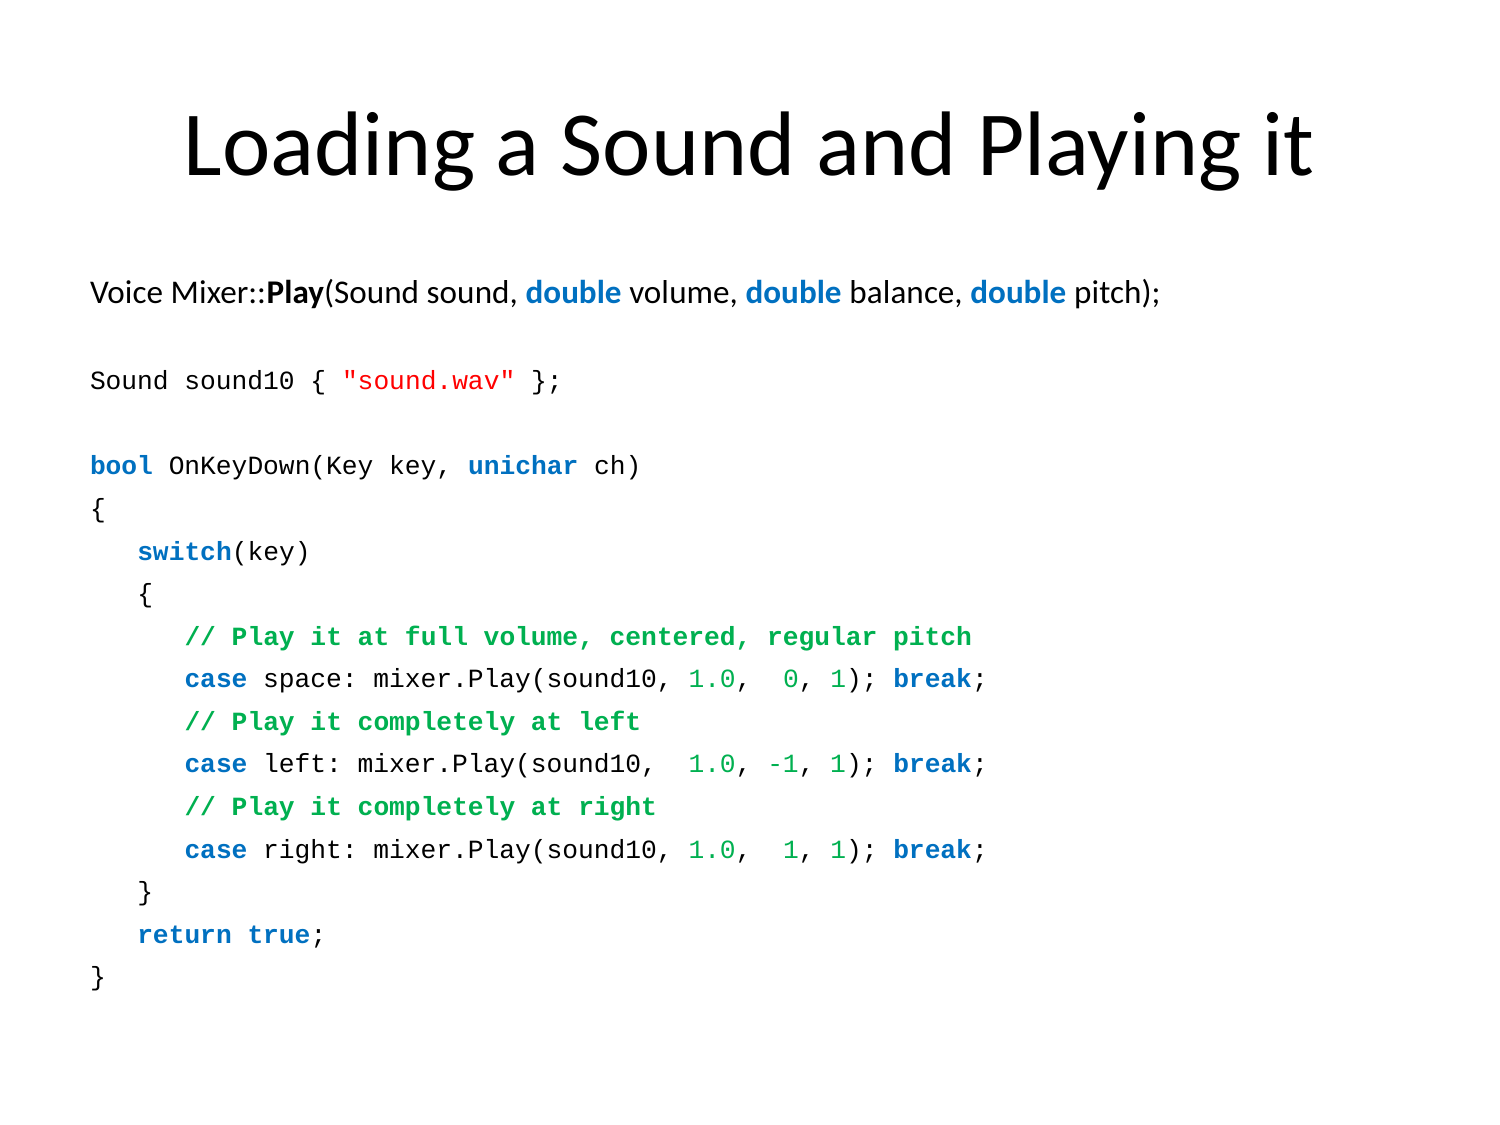

# Loading a Sound and Playing it
Voice Mixer::Play(Sound sound, double volume, double balance, double pitch);
Sound sound10 { "sound.wav" };
bool OnKeyDown(Key key, unichar ch)
{
 switch(key)
 {
 // Play it at full volume, centered, regular pitch
 case space: mixer.Play(sound10, 1.0, 0, 1); break;
 // Play it completely at left
 case left: mixer.Play(sound10, 1.0, -1, 1); break;
 // Play it completely at right
 case right: mixer.Play(sound10, 1.0, 1, 1); break;
 }
 return true;
}